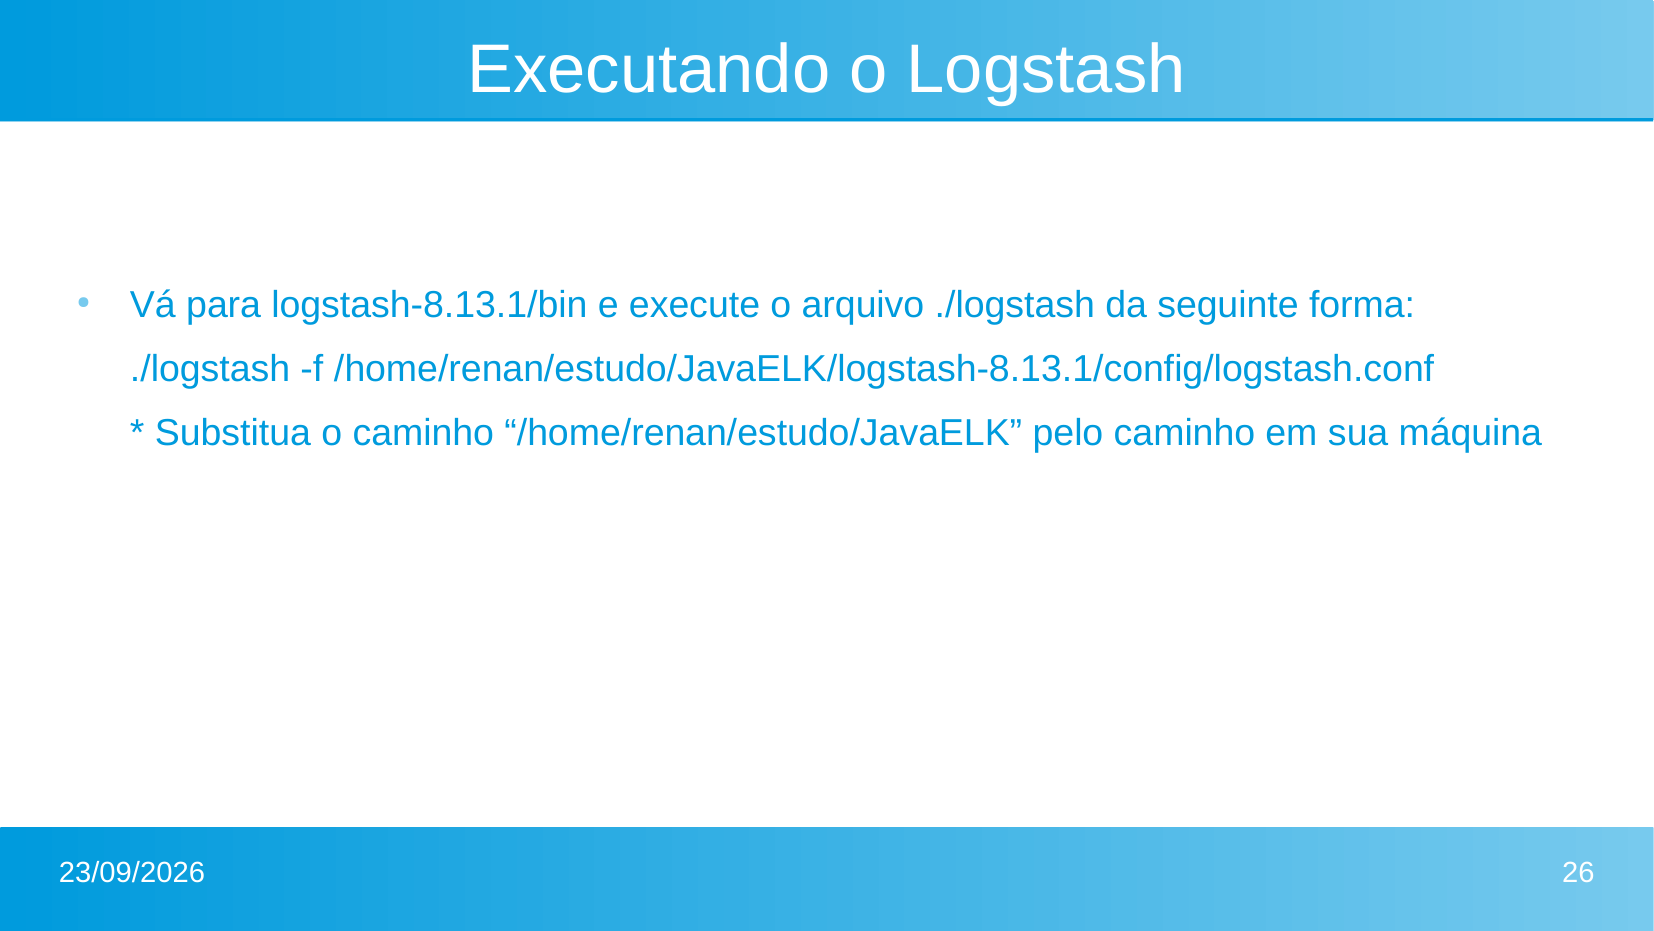

# Executando o Logstash
Vá para logstash-8.13.1/bin e execute o arquivo ./logstash da seguinte forma:
./logstash -f /home/renan/estudo/JavaELK/logstash-8.13.1/config/logstash.conf
* Substitua o caminho “/home/renan/estudo/JavaELK” pelo caminho em sua máquina
26